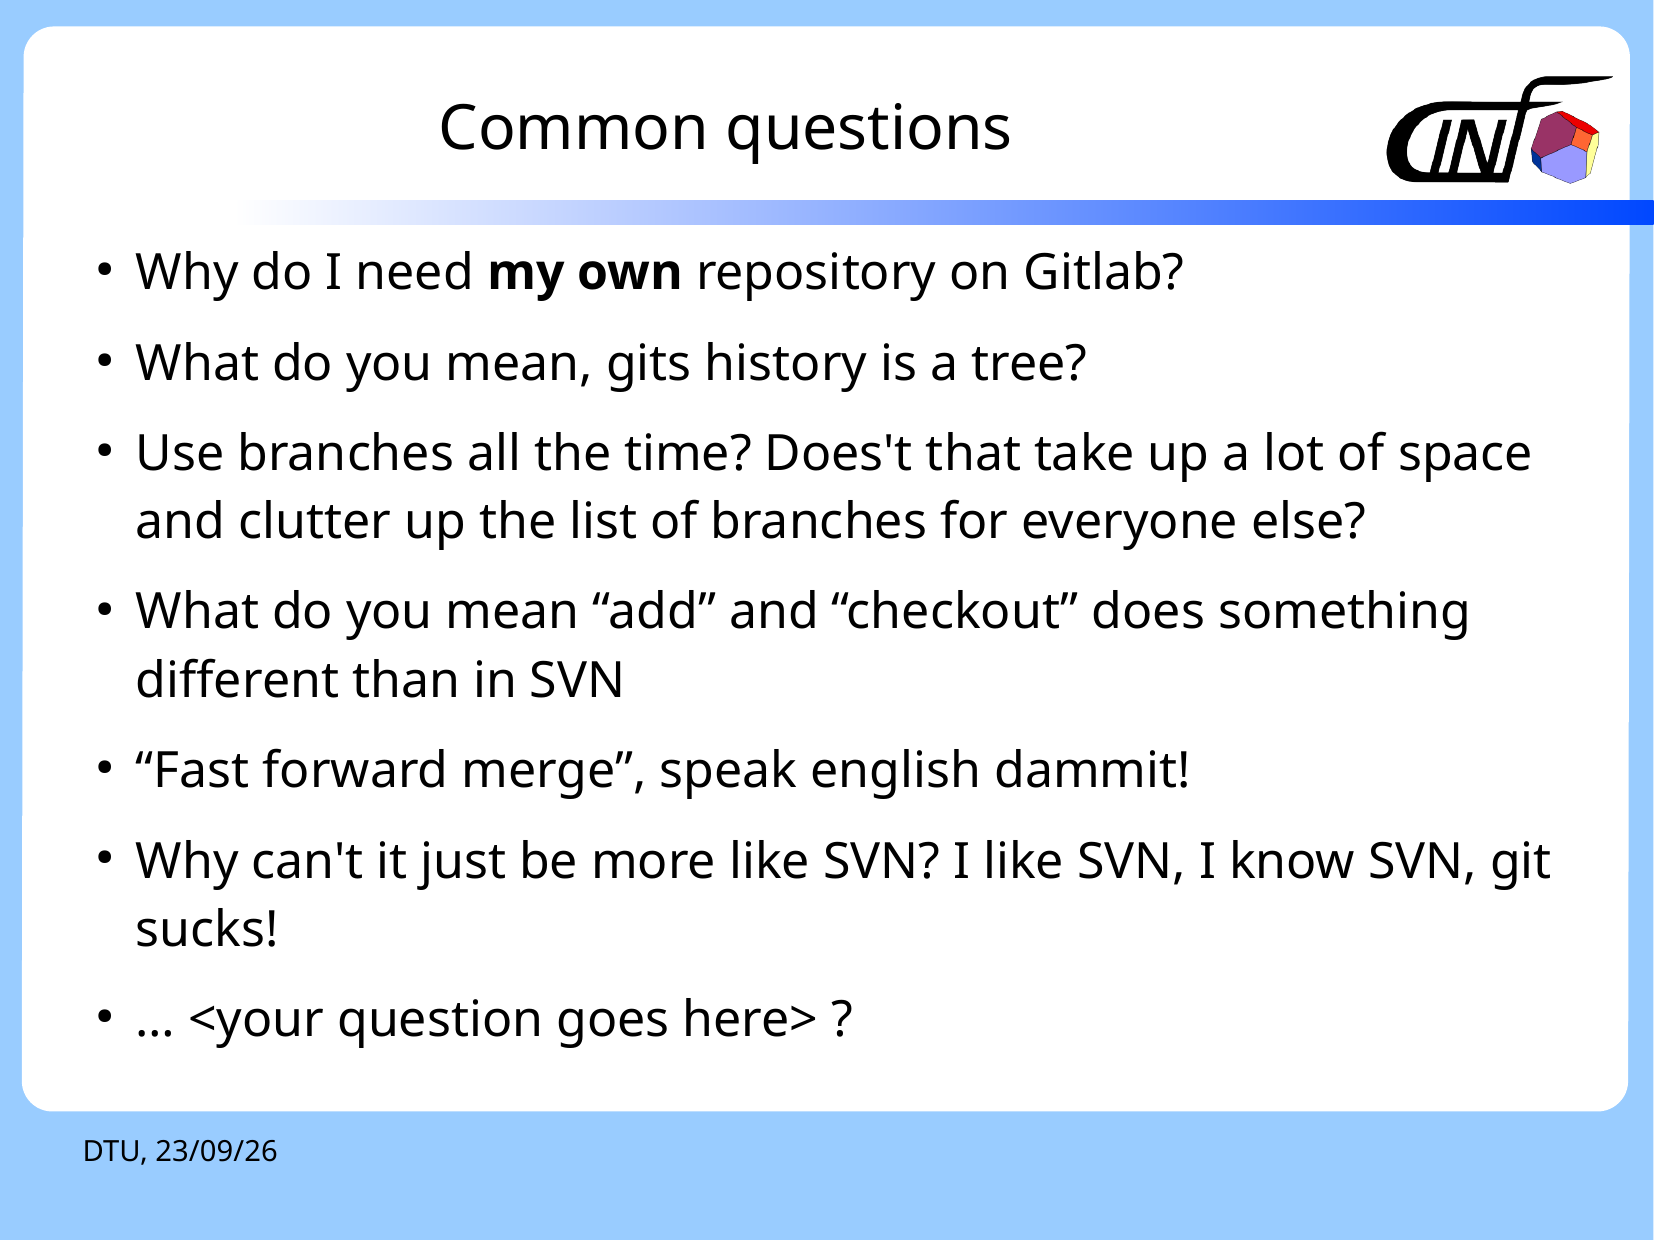

# Common questions
Why do I need my own repository on Gitlab?
What do you mean, gits history is a tree?
Use branches all the time? Does't that take up a lot of space and clutter up the list of branches for everyone else?
What do you mean “add” and “checkout” does something different than in SVN
“Fast forward merge”, speak english dammit!
Why can't it just be more like SVN? I like SVN, I know SVN, git sucks!
… <your question goes here> ?